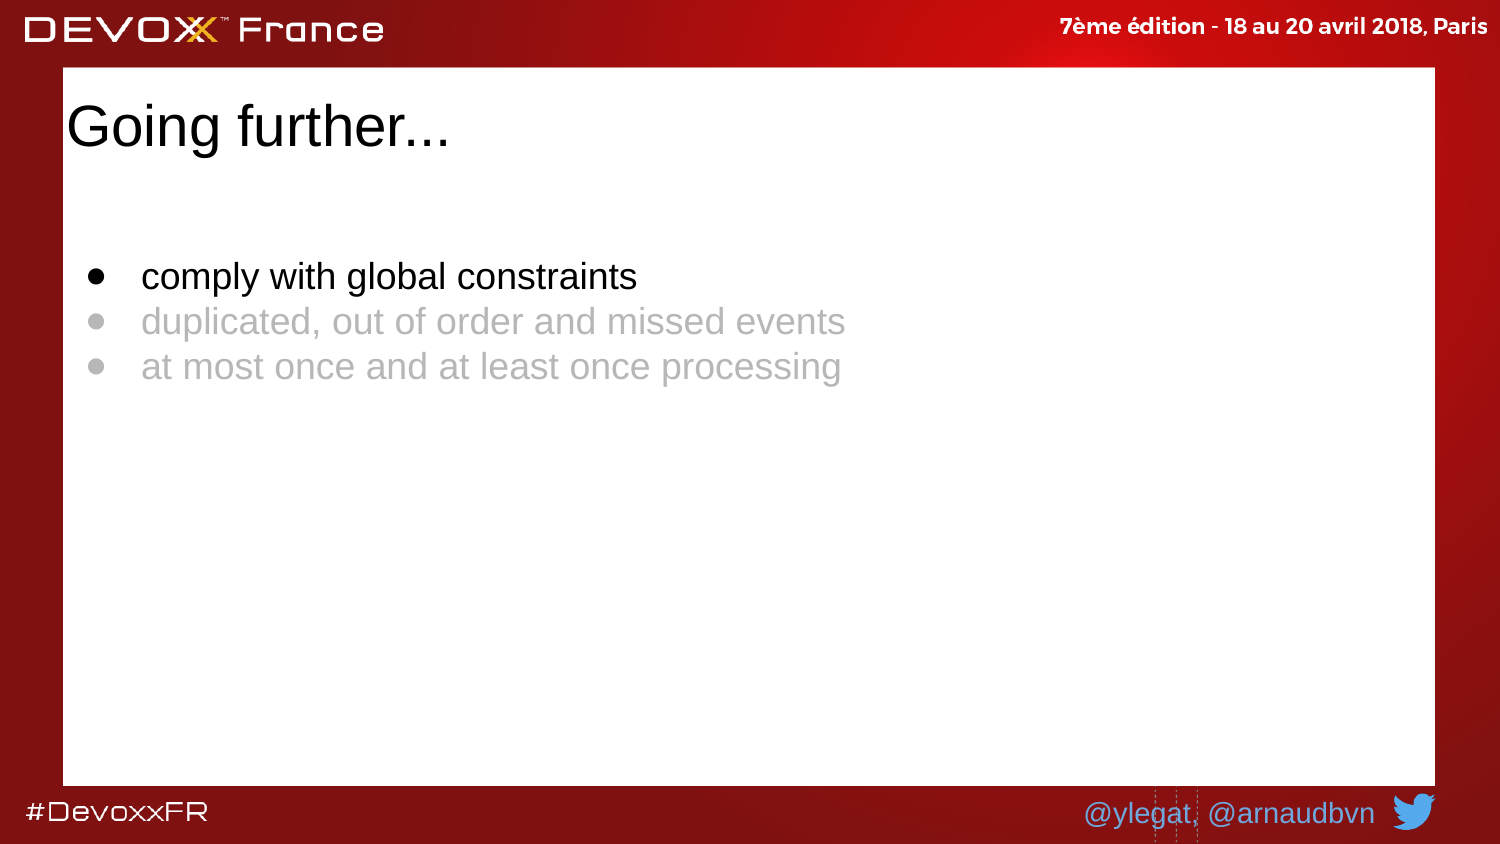

# Going further...
comply with global constraints
duplicated, out of order and missed events
at most once and at least once processing
@ylegat, @arnaudbvn